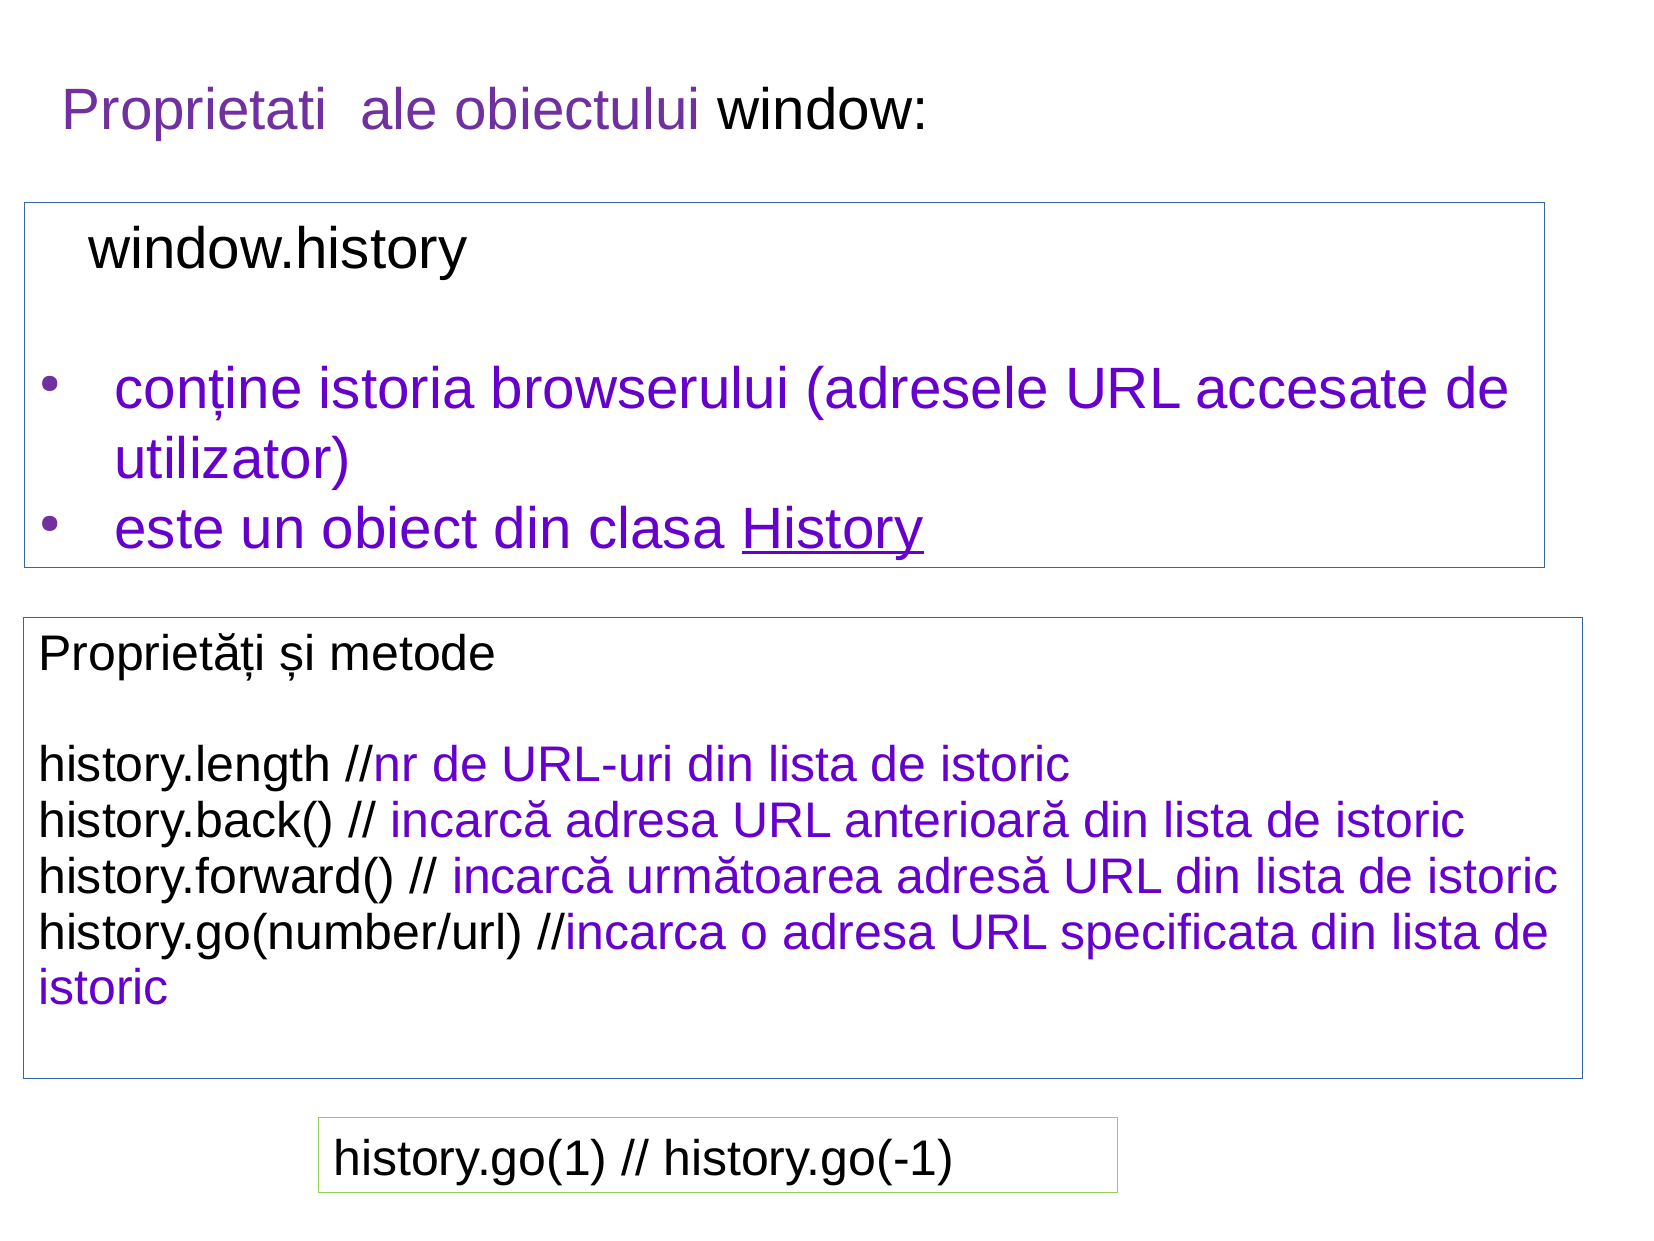

Proprietati ale obiectului window:
 window.history
conține istoria browserului (adresele URL accesate de utilizator)
este un obiect din clasa History
Proprietăți și metode
history.length //nr de URL-uri din lista de istoric
history.back() // incarcă adresa URL anterioară din lista de istoric
history.forward() // incarcă următoarea adresă URL din lista de istoric
history.go(number/url) //incarca o adresa URL specificata din lista de
istoric
history.go(1) // history.go(-1)